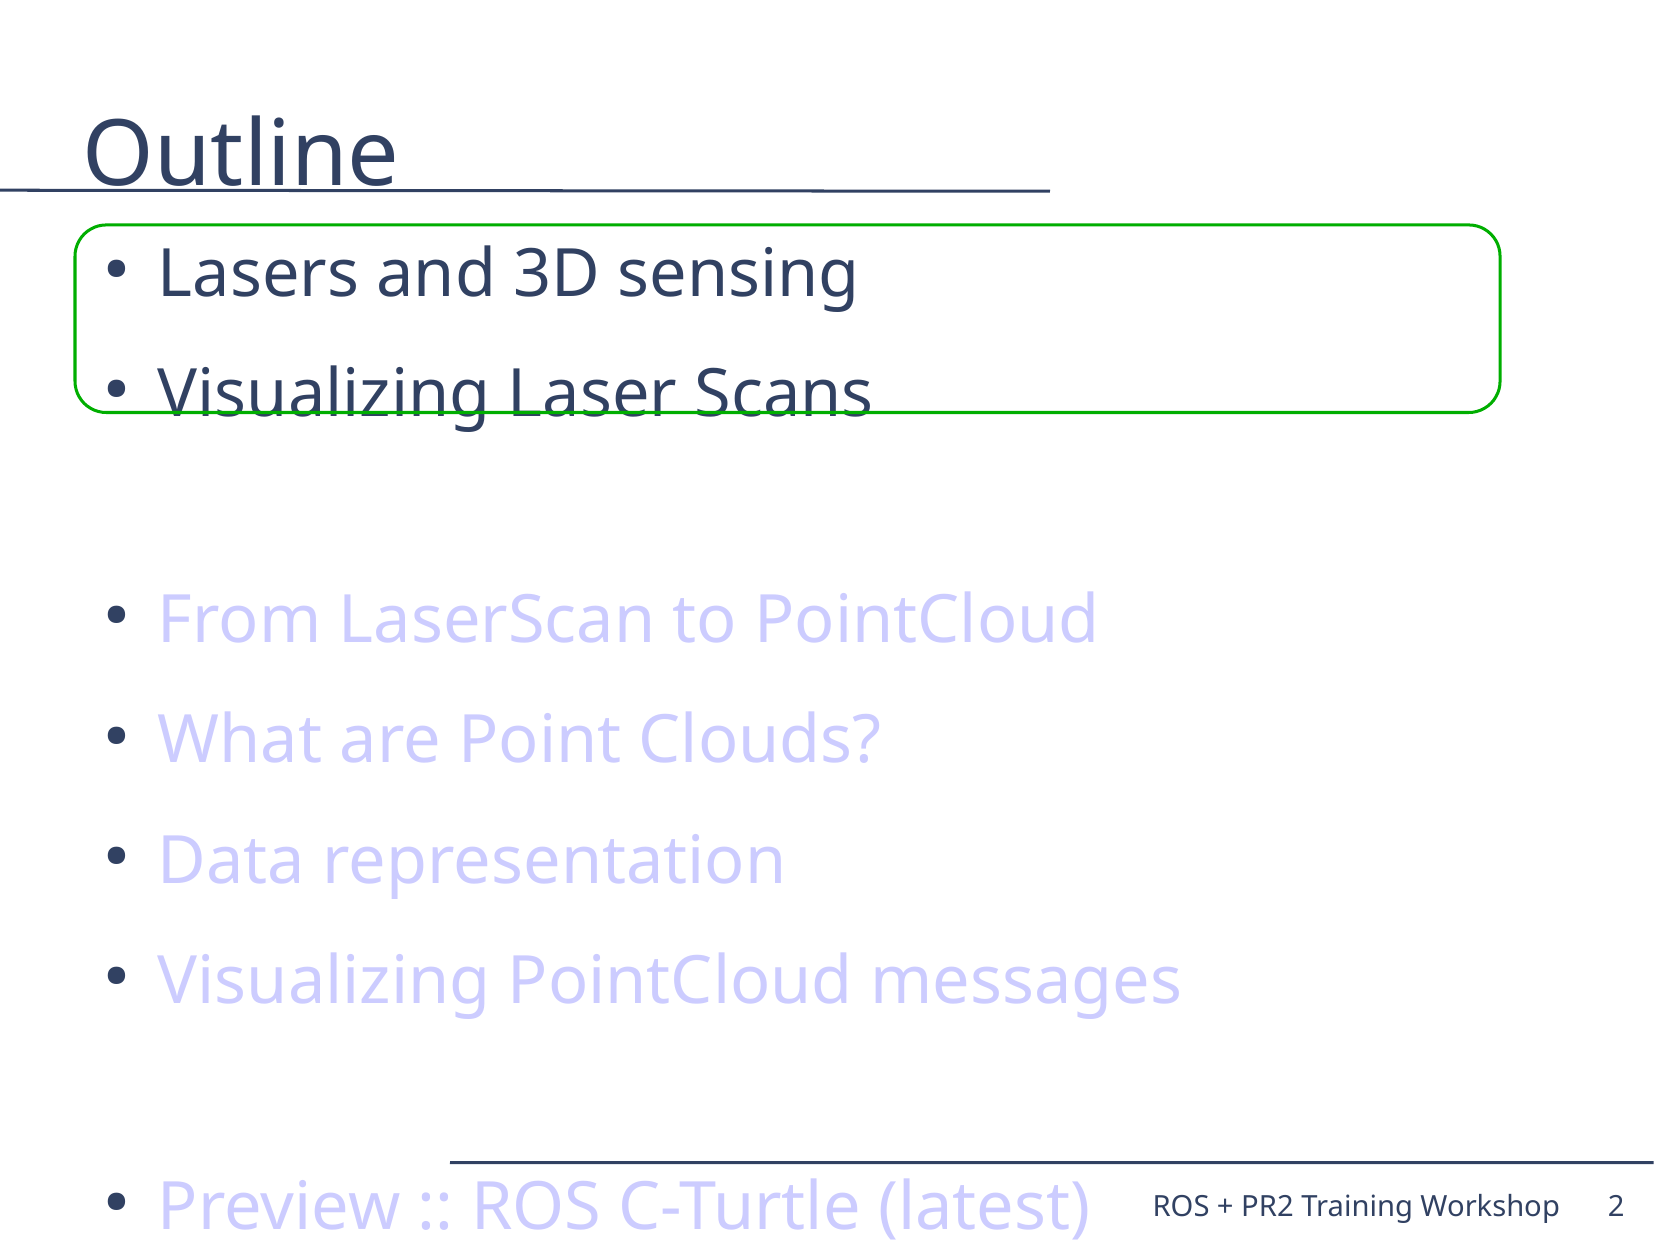

# Outline
Lasers and 3D sensing
Visualizing Laser Scans
From LaserScan to PointCloud
What are Point Clouds?
Data representation
Visualizing PointCloud messages
Preview :: ROS C-Turtle (latest)